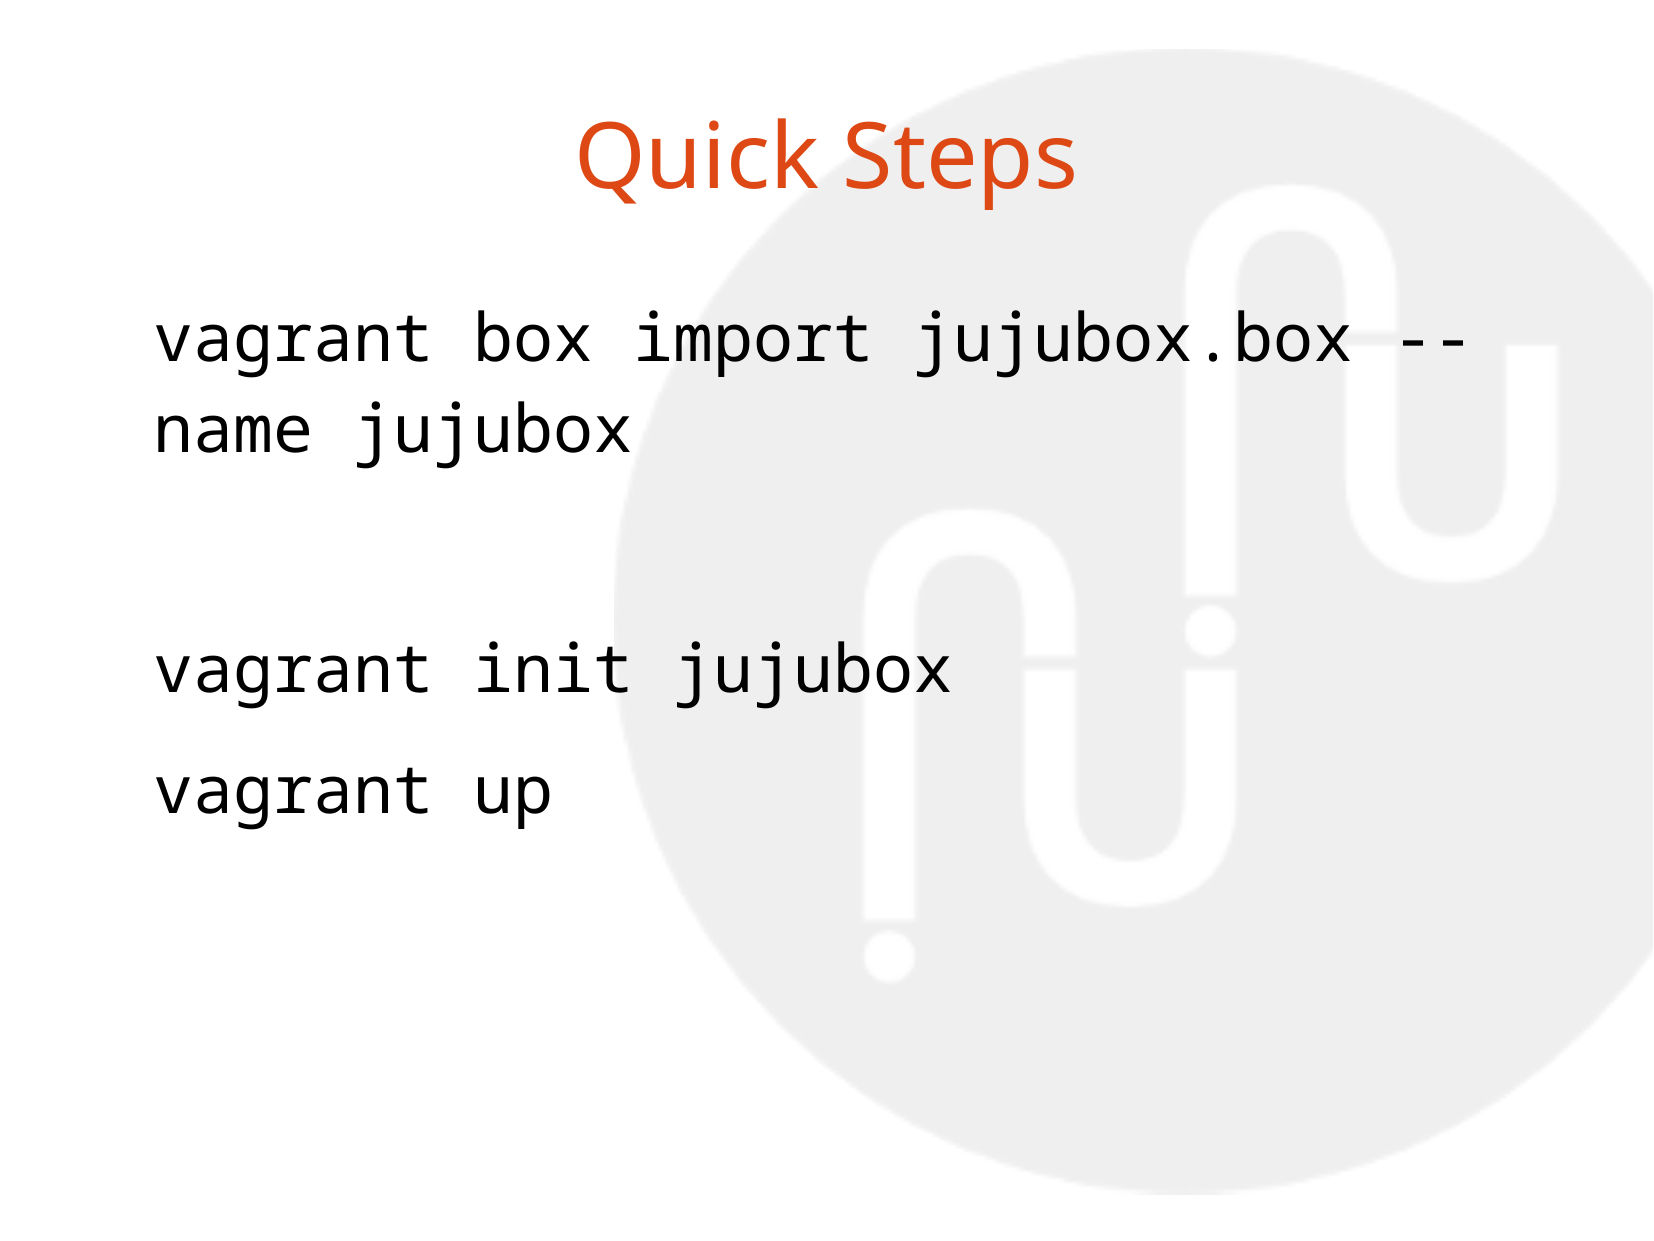

# Quick Steps
vagrant box import jujubox.box --name jujubox
vagrant init jujubox
vagrant up